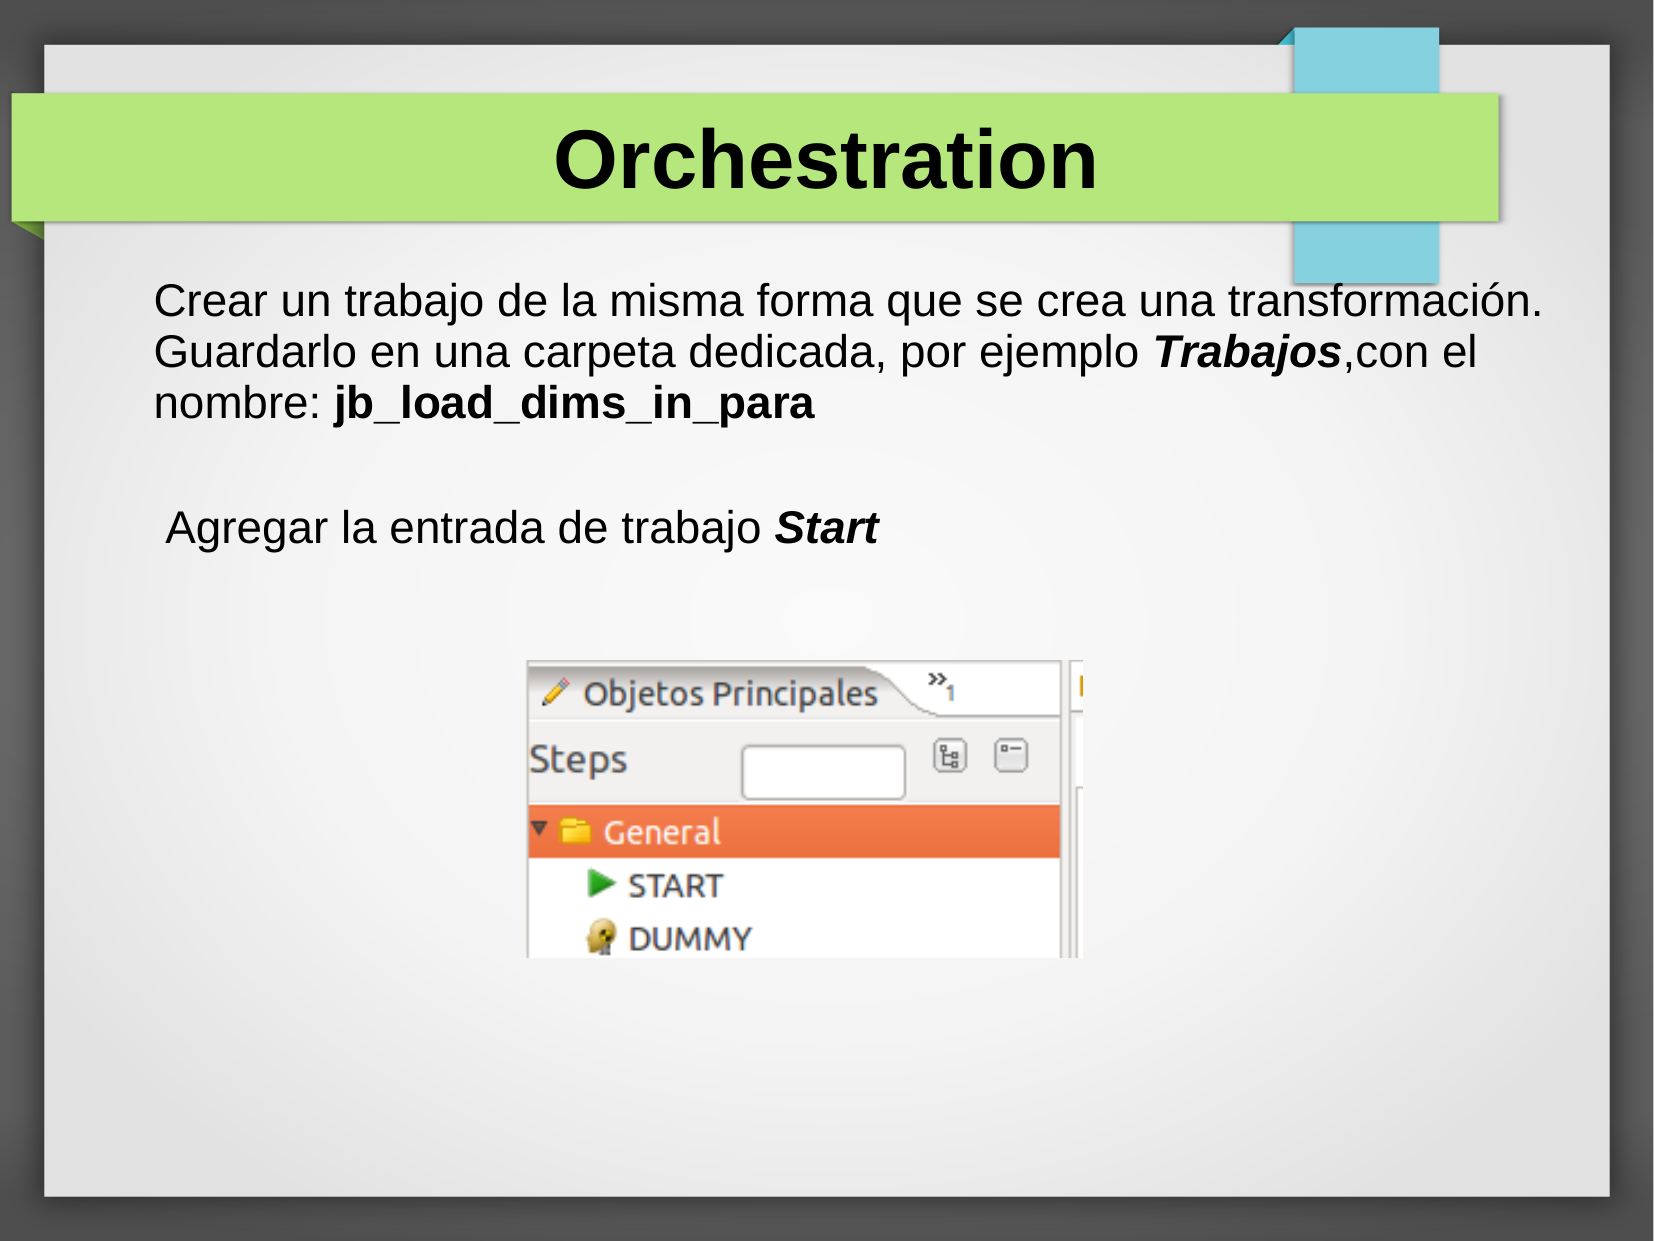

# Orchestration
Crear un trabajo de la misma forma que se crea una transformación.
Guardarlo en una carpeta dedicada, por ejemplo Trabajos,con el
nombre: jb_load_dims_in_para
Agregar la entrada de trabajo Start